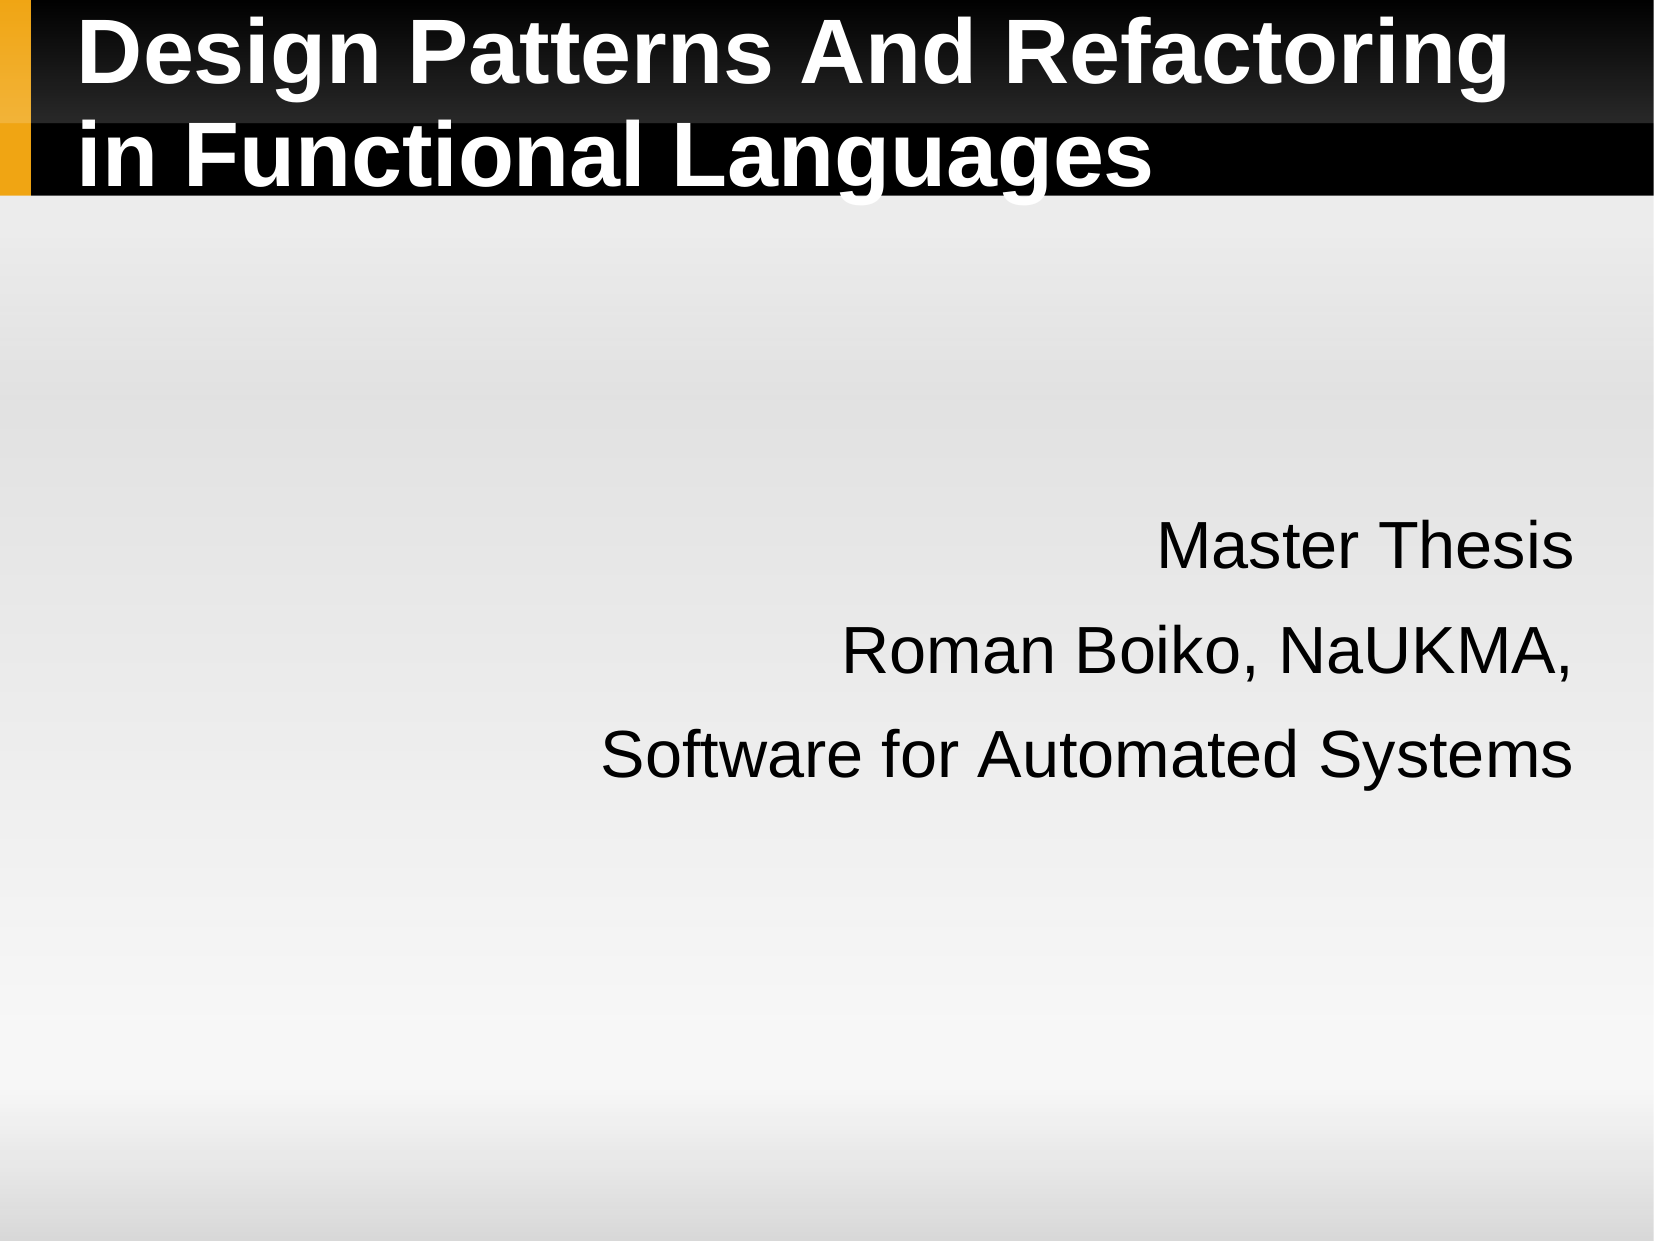

# Design Patterns And Refactoring in Functional Languages
Master Thesis
Roman Boiko, NaUKMA,
Software for Automated Systems